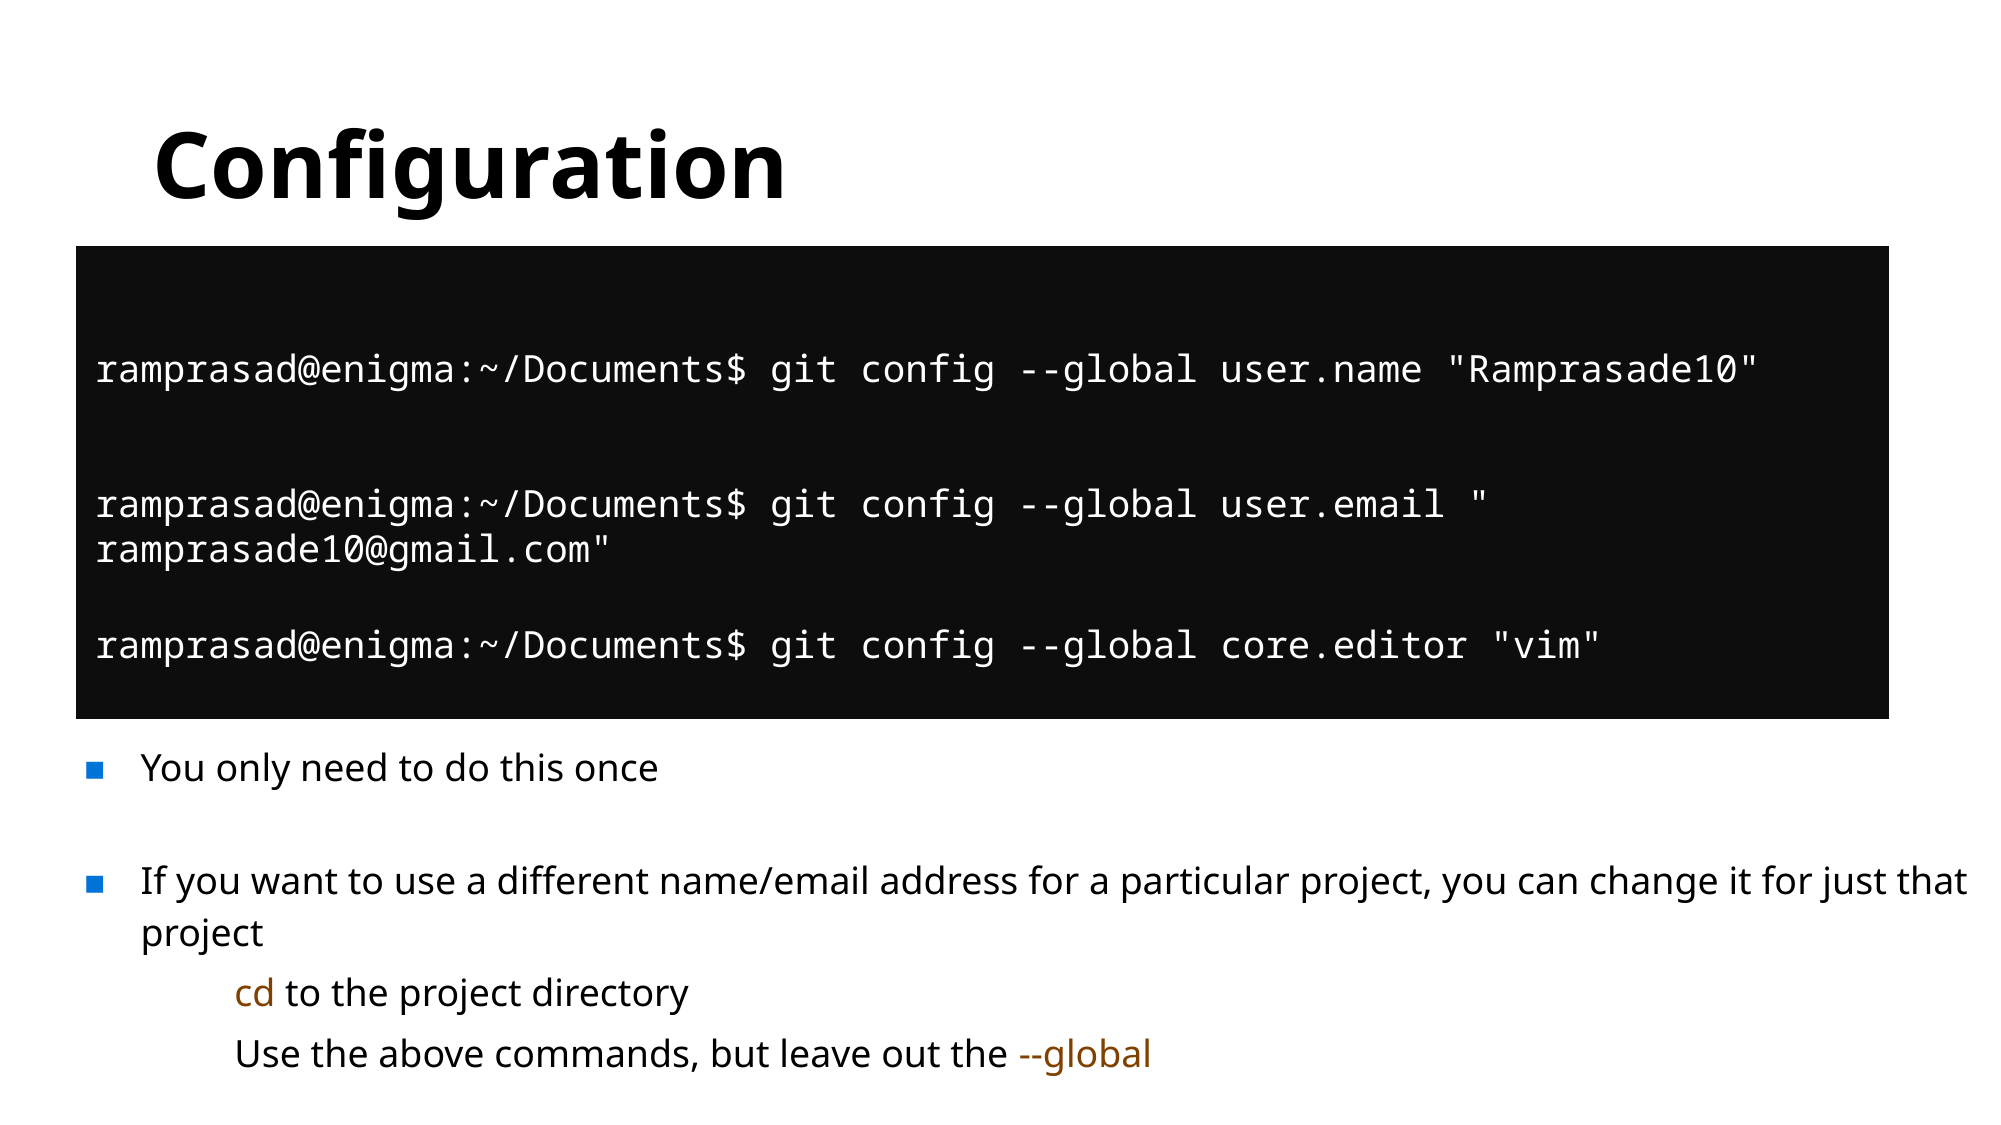

# Configuration
ramprasad@enigma:~/Documents$ git config --global user.name "Ramprasade10"
ramprasad@enigma:~/Documents$ git config --global user.email "ramprasade10@gmail.com"
ramprasad@enigma:~/Documents$ git config --global core.editor "vim"
You only need to do this once
If you want to use a different name/email address for a particular project, you can change it for just that project
		cd to the project directory
		Use the above commands, but leave out the --global